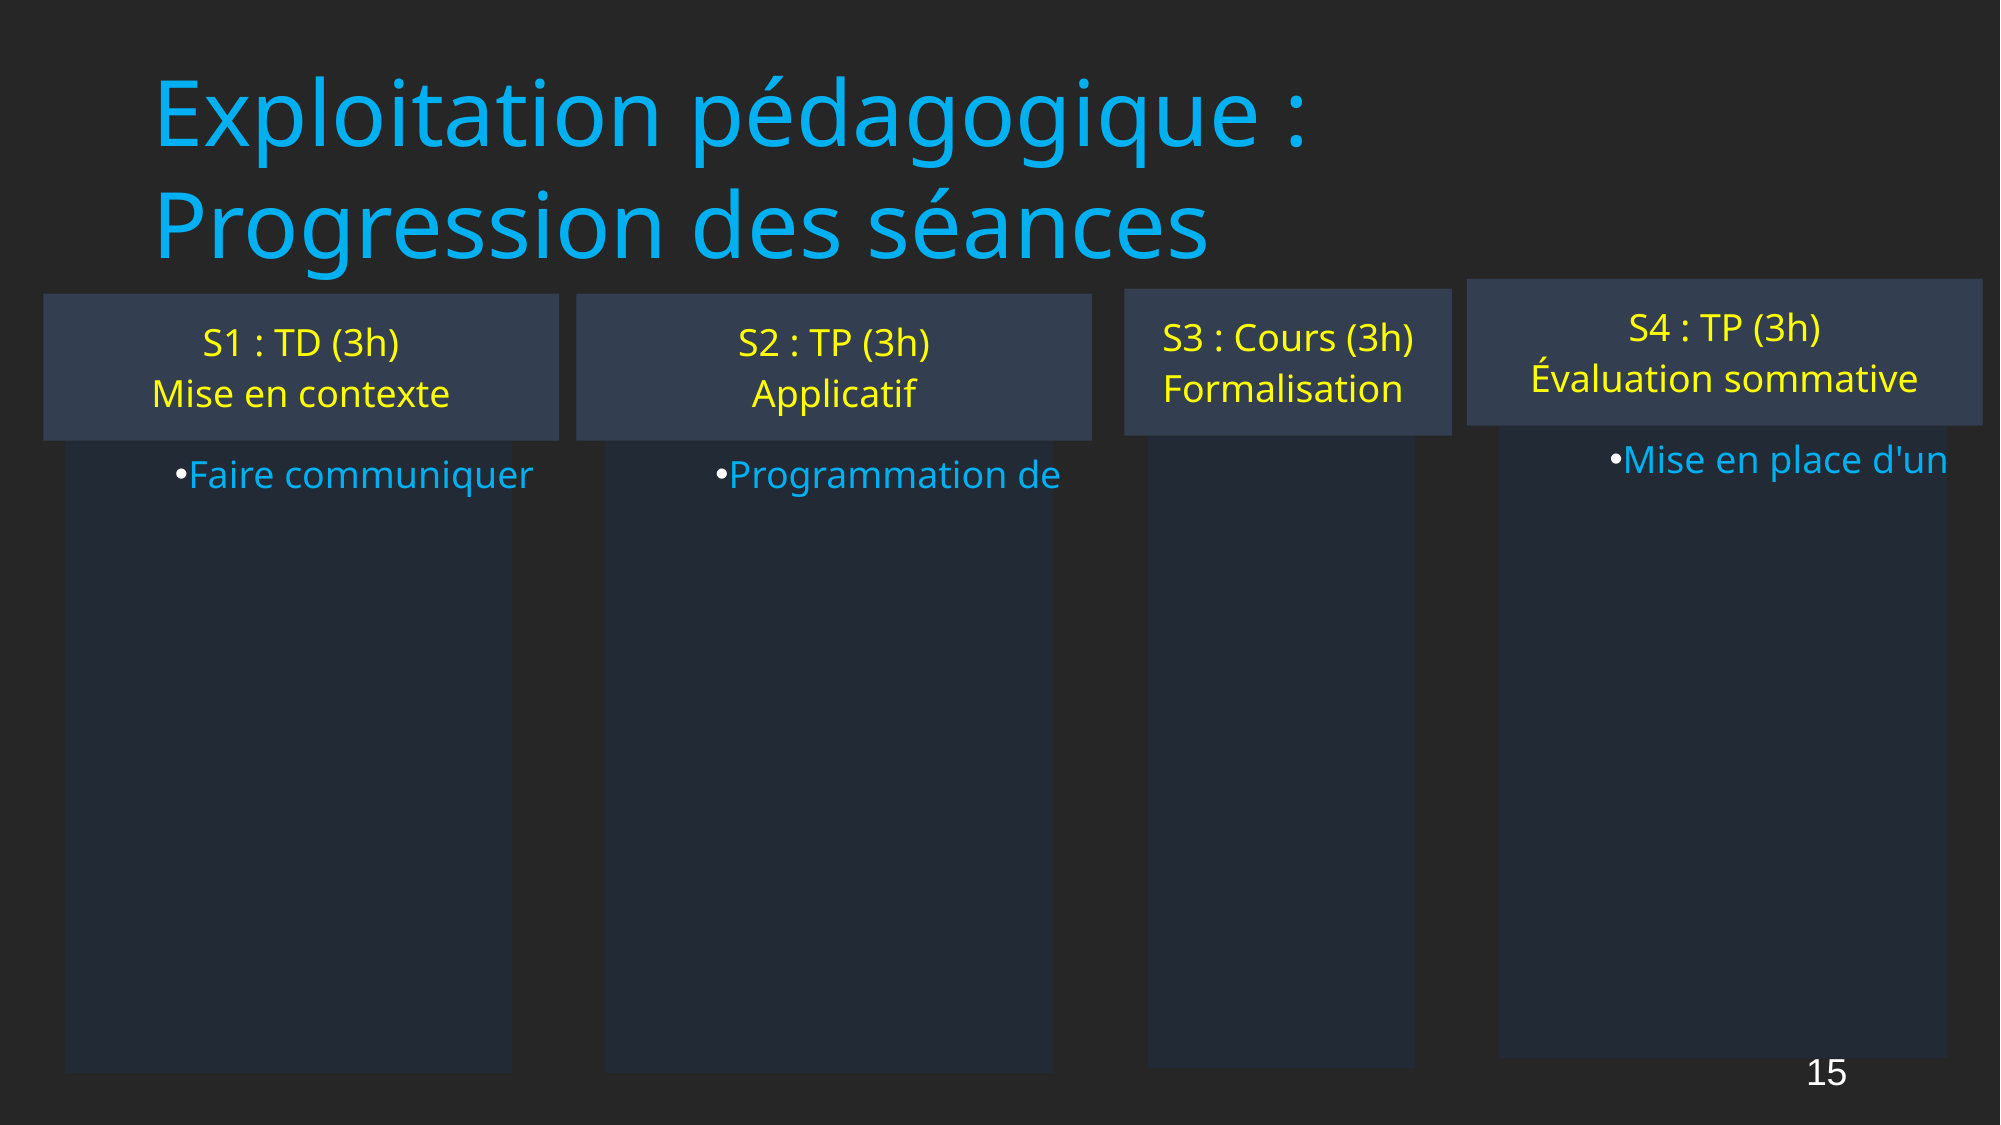

# Exploitation pédagogique : Progression des séances
S4 : TP (3h)
Évaluation sommative
S3 : Cours (3h)
Formalisation
S1 : TD (3h)
Mise en contexte
S2 : TP (3h)
Applicatif
Mise en place d'un
Faire communiquer
Programmation de
1